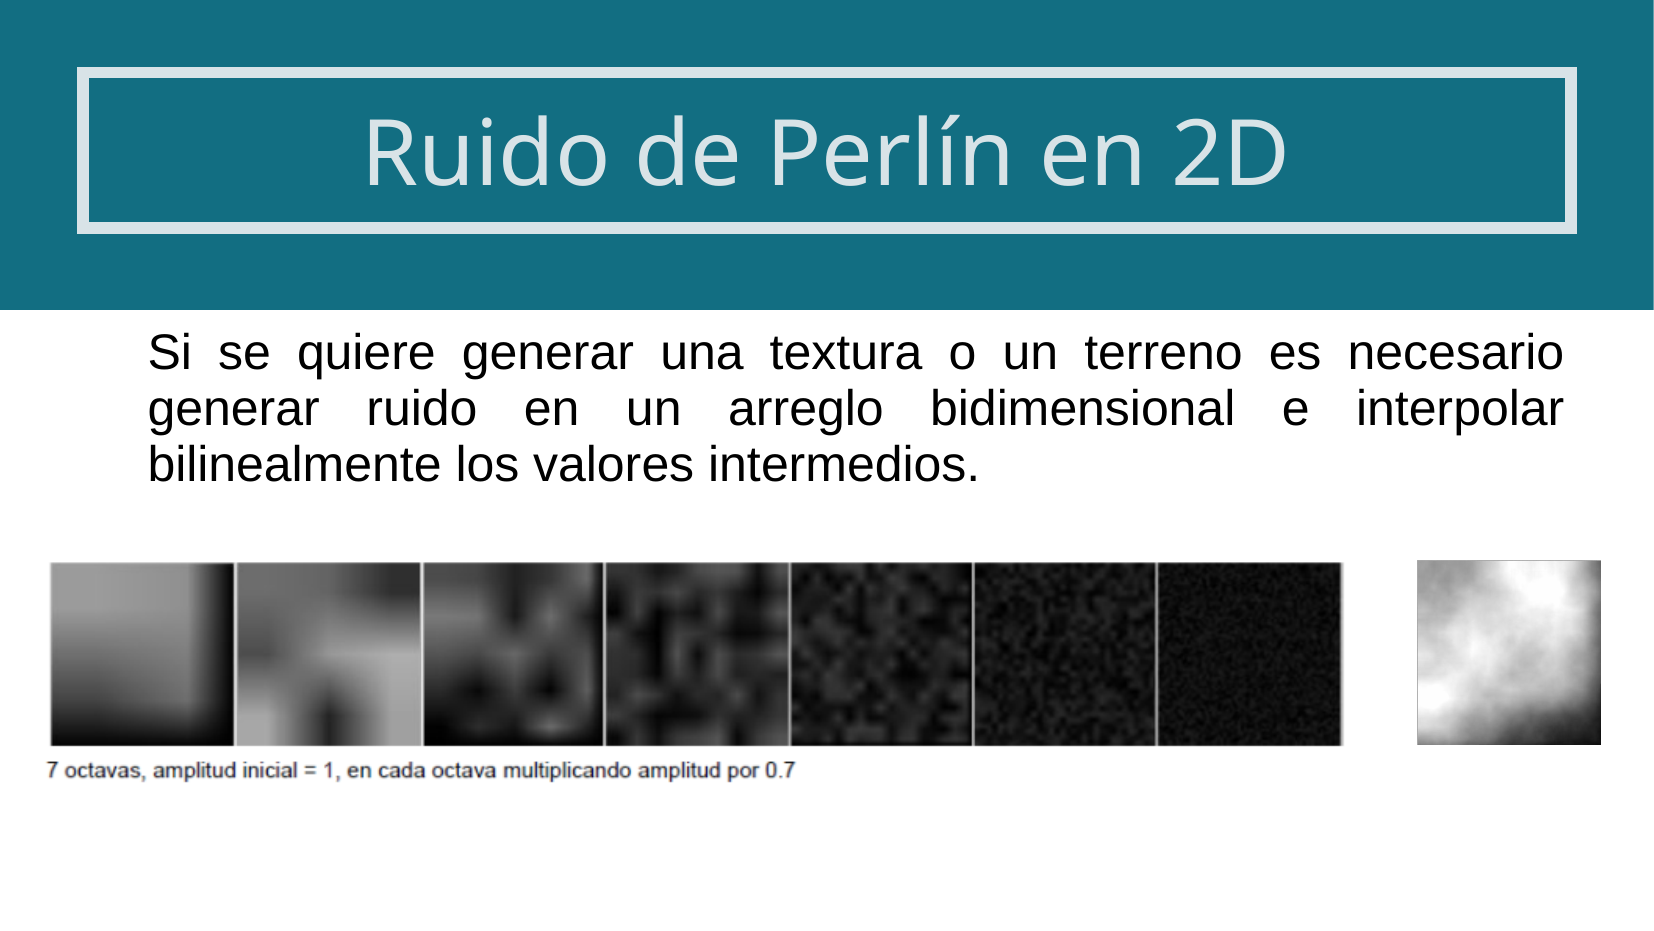

# Ruido de Perlín en 2D
Si se quiere generar una textura o un terreno es necesario generar ruido en un arreglo bidimensional e interpolar bilinealmente los valores intermedios.